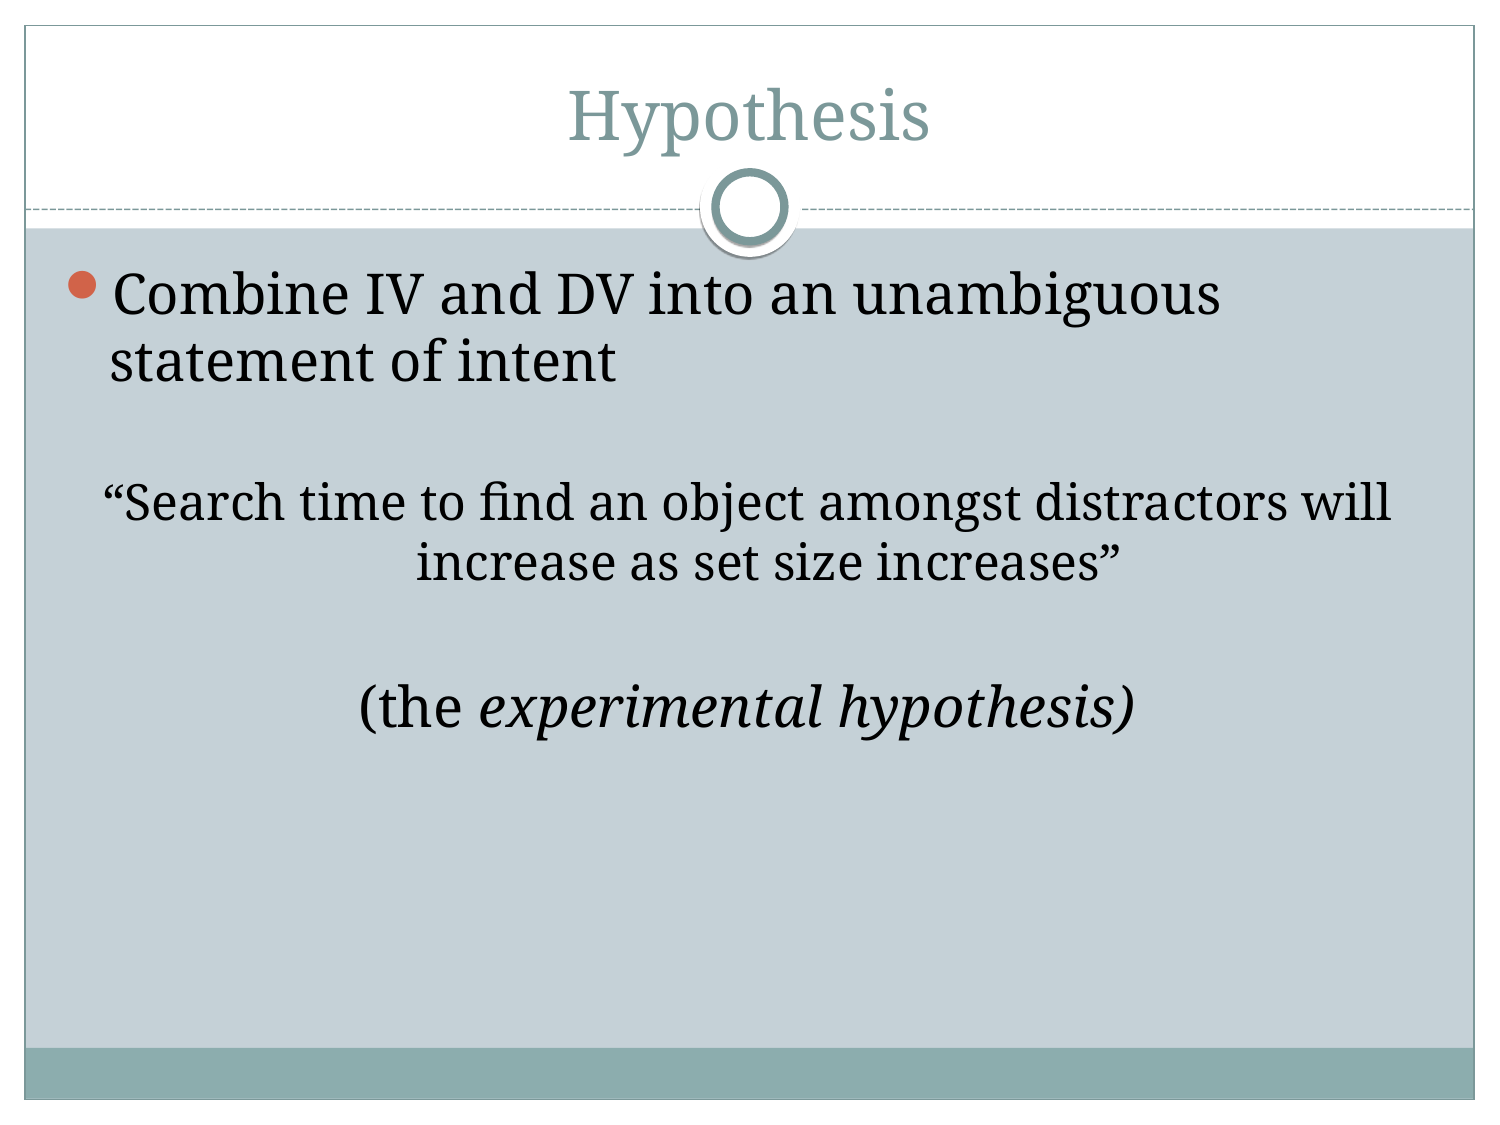

# Hypothesis
Combine IV and DV into an unambiguous statement of intent
“Search time to find an object amongst distractors will increase as set size increases”
(the experimental hypothesis)